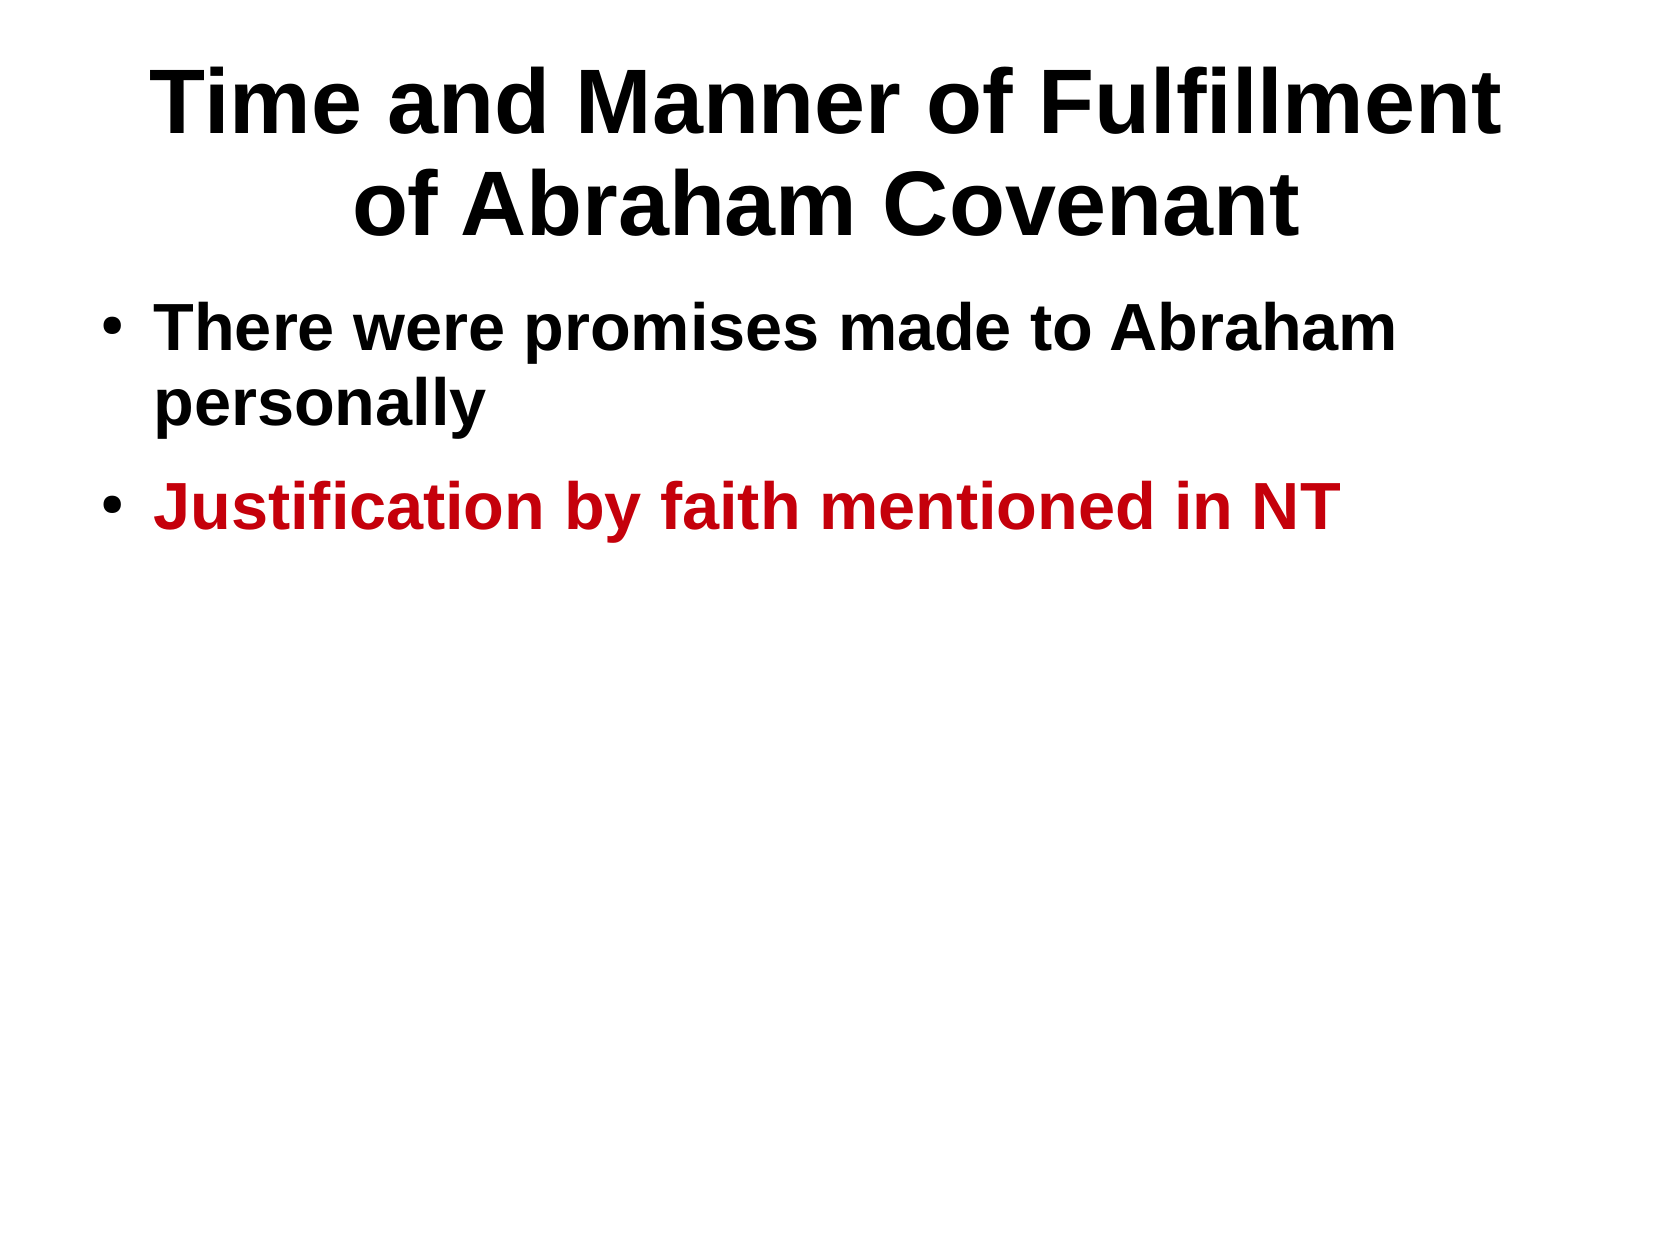

# Time and Manner of Fulfillment of Abraham Covenant
There were promises made to Abraham personally
Justification by faith mentioned in NT